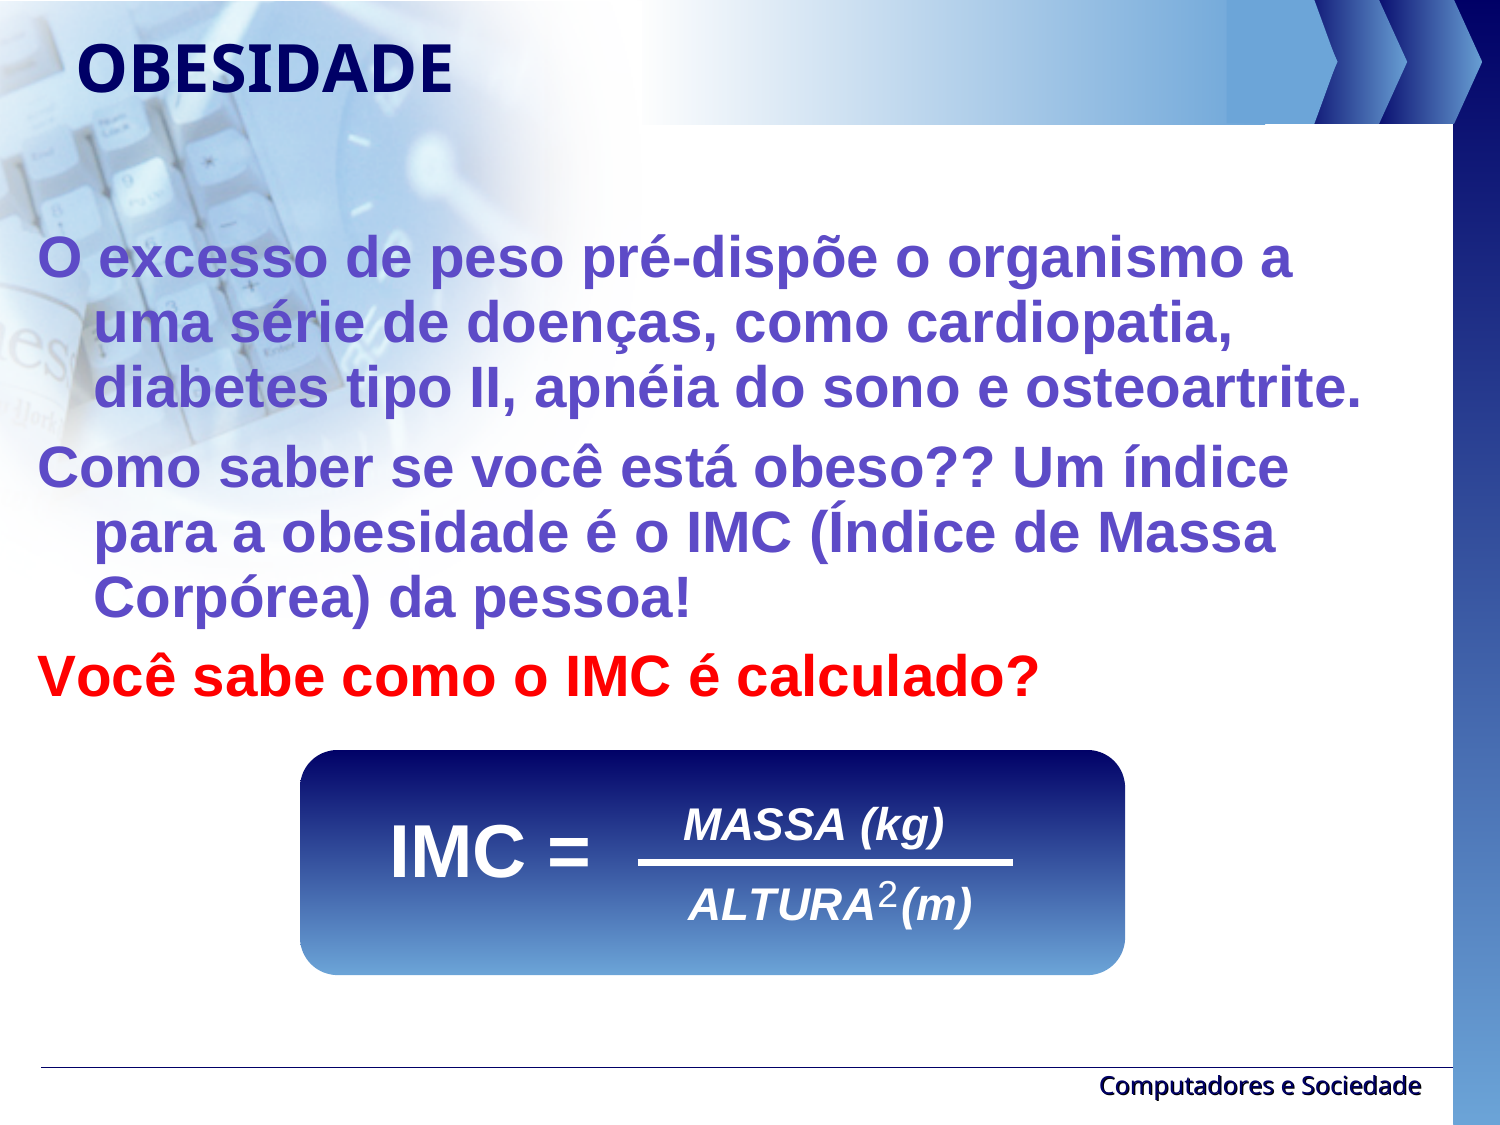

# OBESIDADE
O excesso de peso pré-dispõe o organismo a uma série de doenças, como cardiopatia, diabetes tipo II, apnéia do sono e osteoartrite.
Como saber se você está obeso?? Um índice para a obesidade é o IMC (Índice de Massa Corpórea) da pessoa!
Você sabe como o IMC é calculado?
MASSA (kg)
IMC =
2
ALTURA (m)